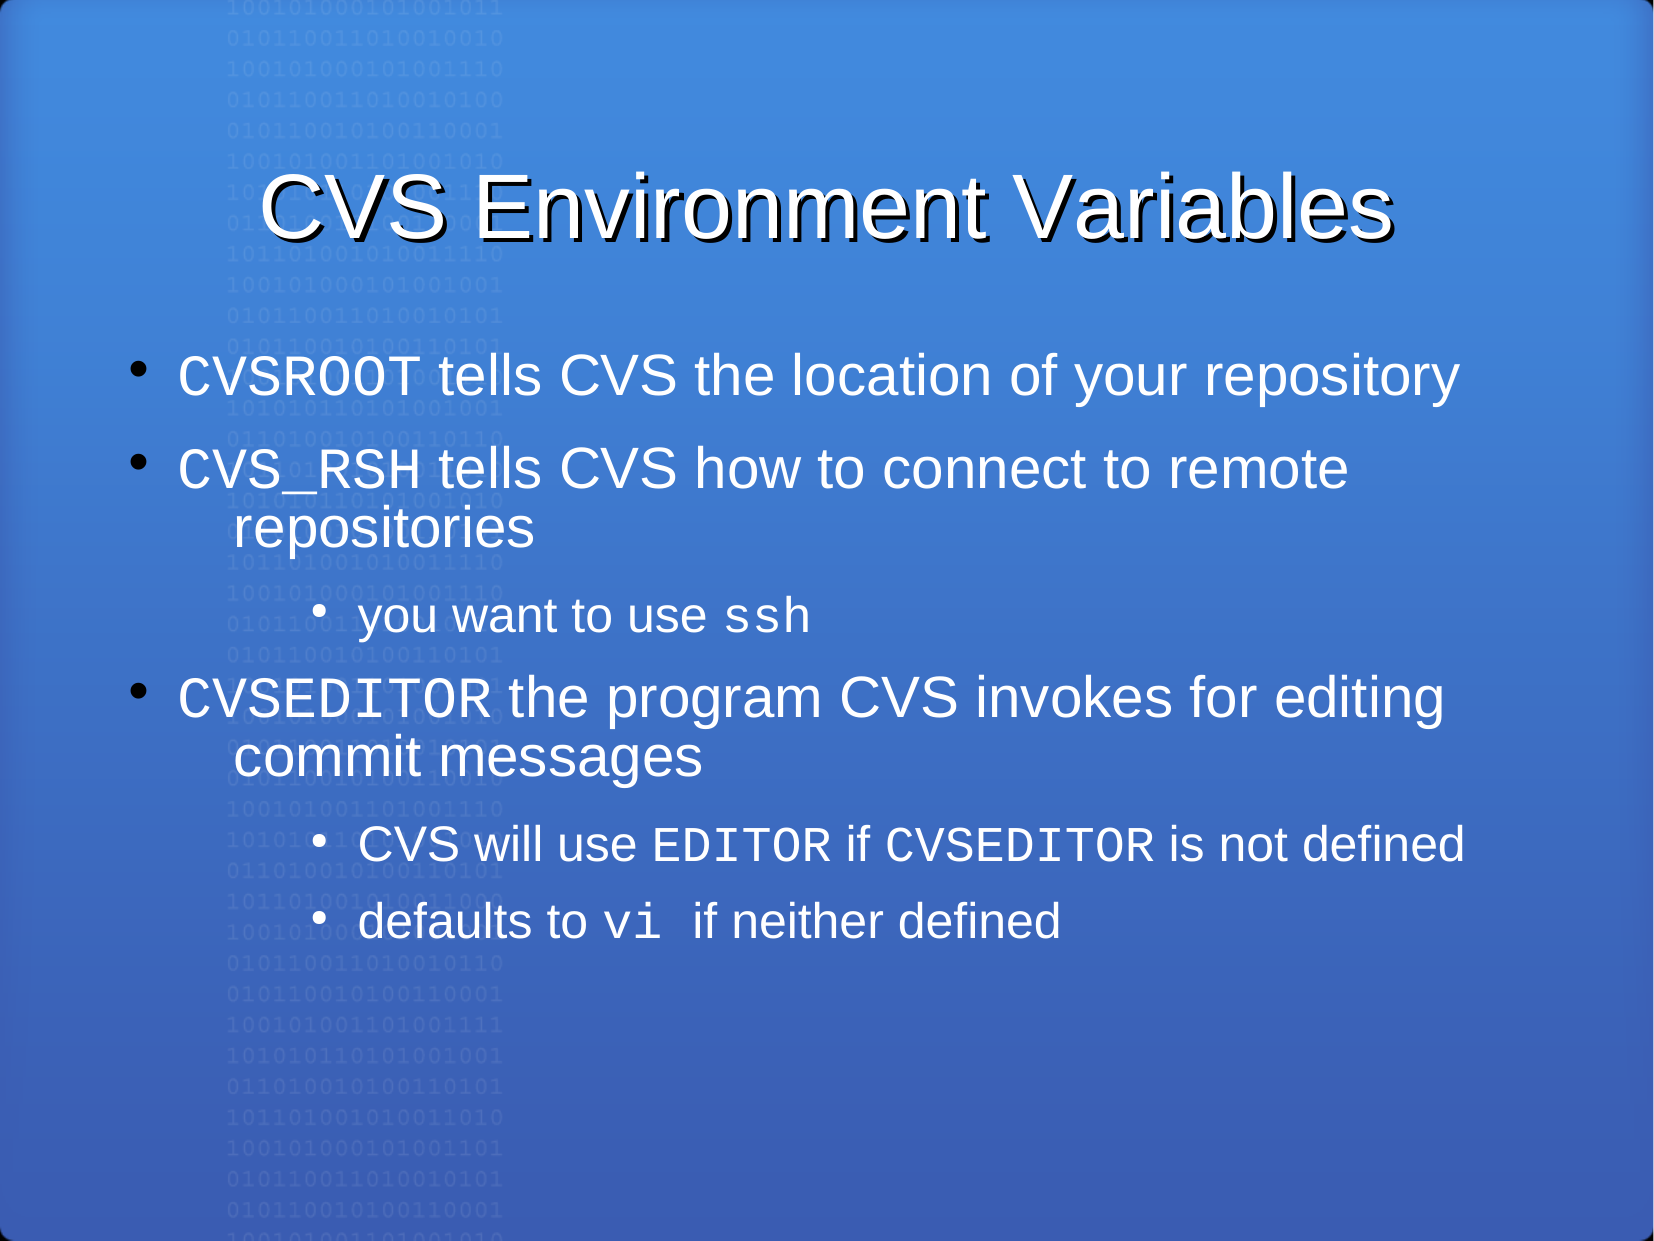

# CVS Environment Variables
CVSROOT tells CVS the location of your repository
CVS_RSH tells CVS how to connect to remote repositories
you want to use ssh
CVSEDITOR the program CVS invokes for editing commit messages
CVS will use EDITOR if CVSEDITOR is not defined
defaults to vi if neither defined